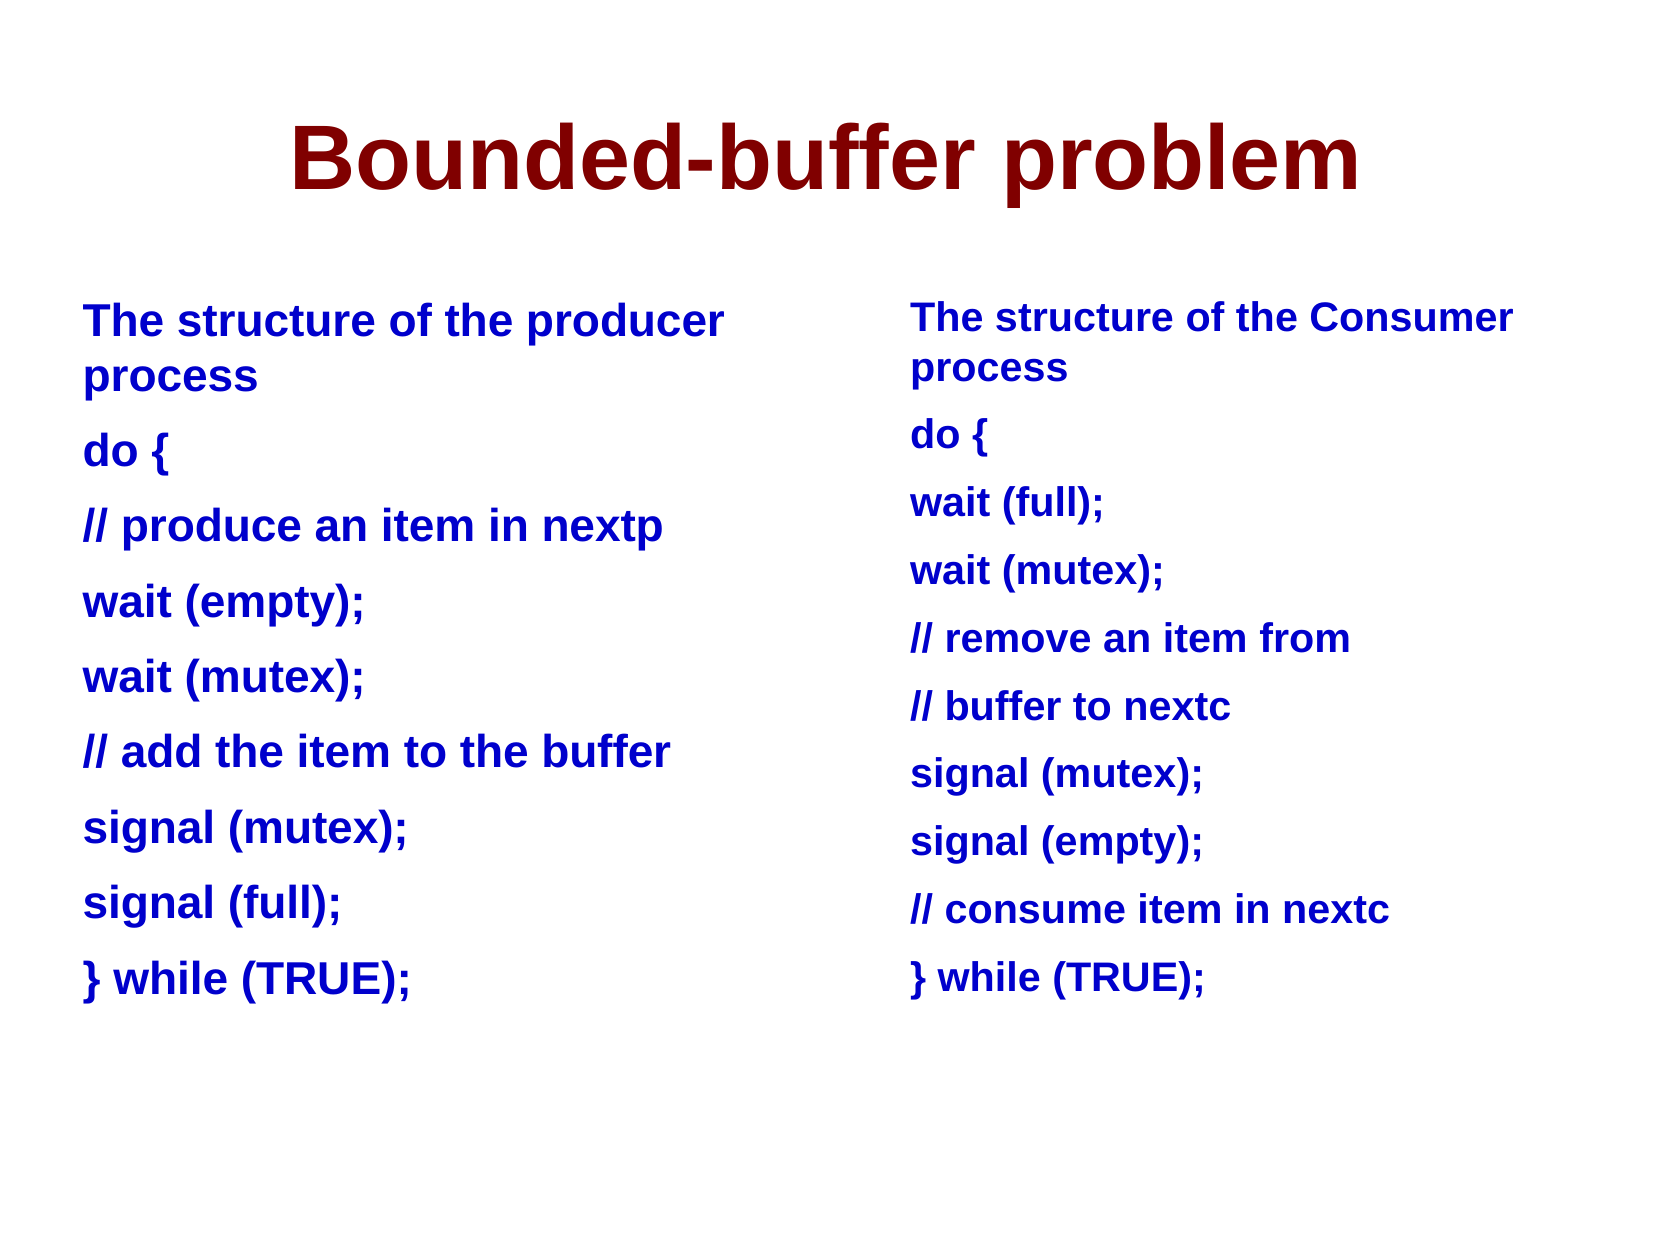

# Bounded-buffer problem
The structure of the producer process
do {
// produce an item in nextp
wait (empty);
wait (mutex);
// add the item to the buffer
signal (mutex);
signal (full);
} while (TRUE);
The structure of the Consumer process
do {
wait (full);
wait (mutex);
// remove an item from
// buffer to nextc
signal (mutex);
signal (empty);
// consume item in nextc
} while (TRUE);